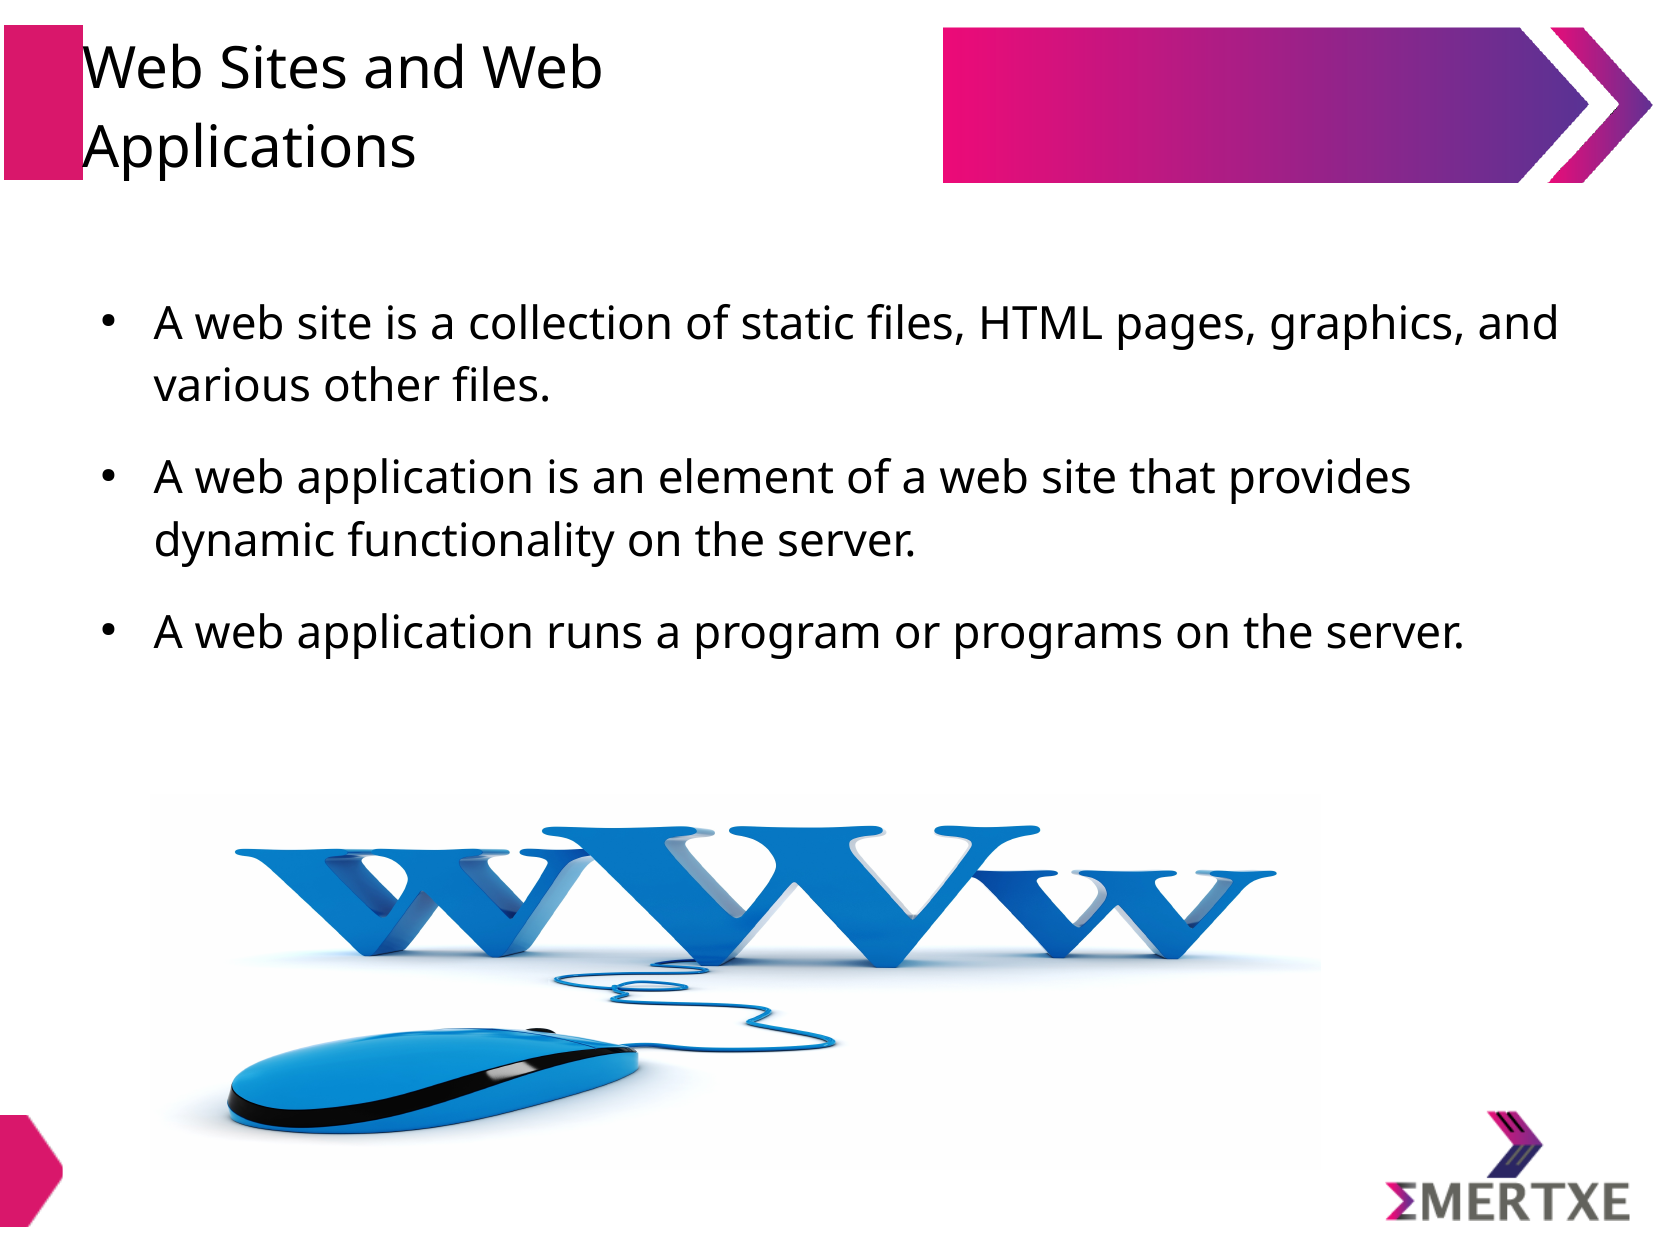

# Web Sites and Web Applications
A web site is a collection of static files, HTML pages, graphics, and various other files.
A web application is an element of a web site that provides dynamic functionality on the server.
A web application runs a program or programs on the server.